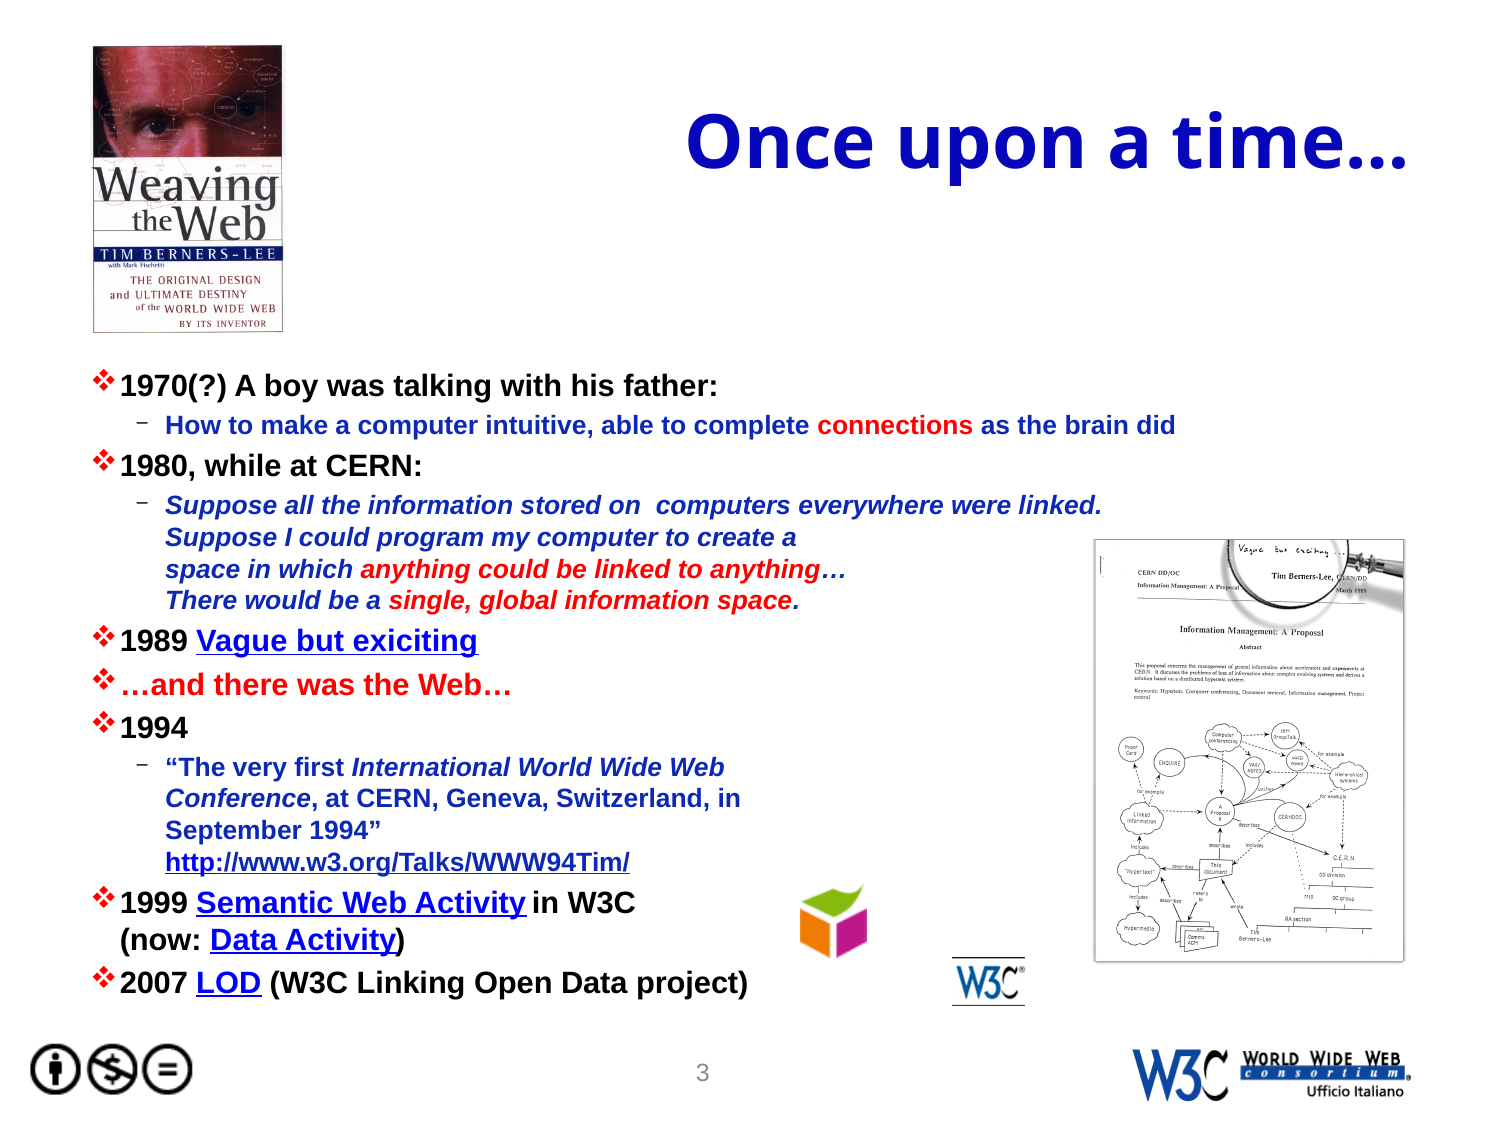

# Once upon a time…
1970(?) A boy was talking with his father:
How to make a computer intuitive, able to complete connections as the brain did
1980, while at CERN:
Suppose all the information stored on computers everywhere were linked.
Suppose I could program my computer to create a
space in which anything could be linked to anything…
There would be a single, global information space.
1989 Vague but exiciting
…and there was the Web…
1994
“The very first International World Wide Web
Conference, at CERN, Geneva, Switzerland, in
September 1994”
http://www.w3.org/Talks/WWW94Tim/
1999 Semantic Web Activity in W3C
(now: Data Activity)
2007 LOD (W3C Linking Open Data project)